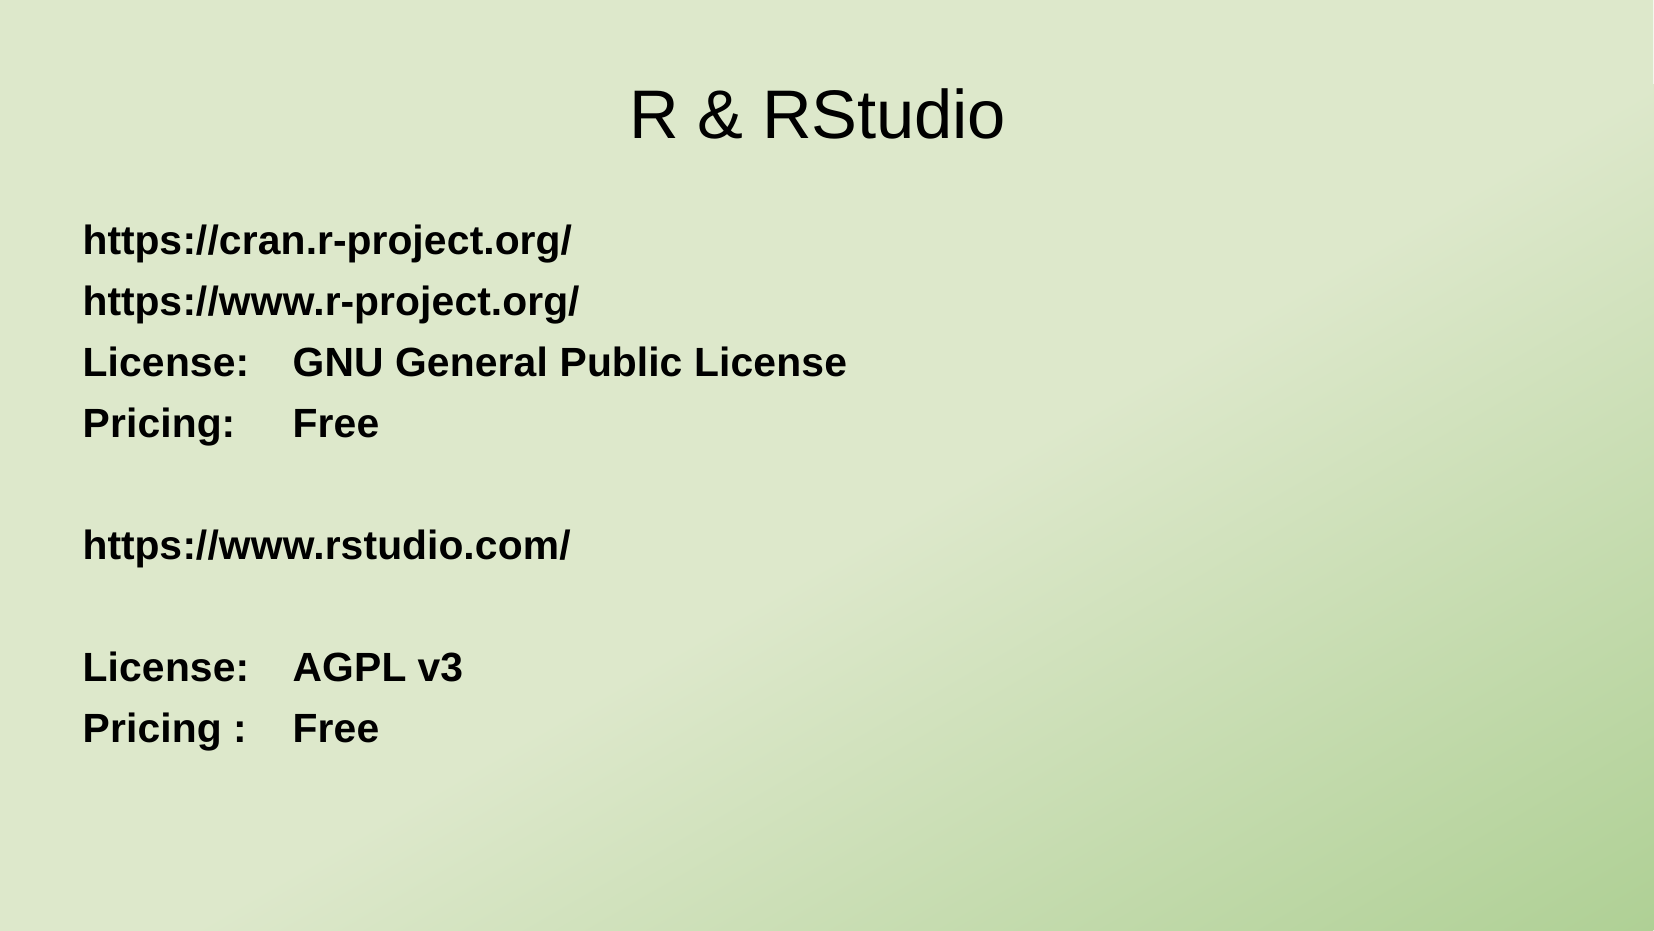

# R & RStudio
https://cran.r-project.org/
https://www.r-project.org/
License: 	GNU General Public License
Pricing: 	Free
https://www.rstudio.com/
License: 	AGPL v3
Pricing :	Free